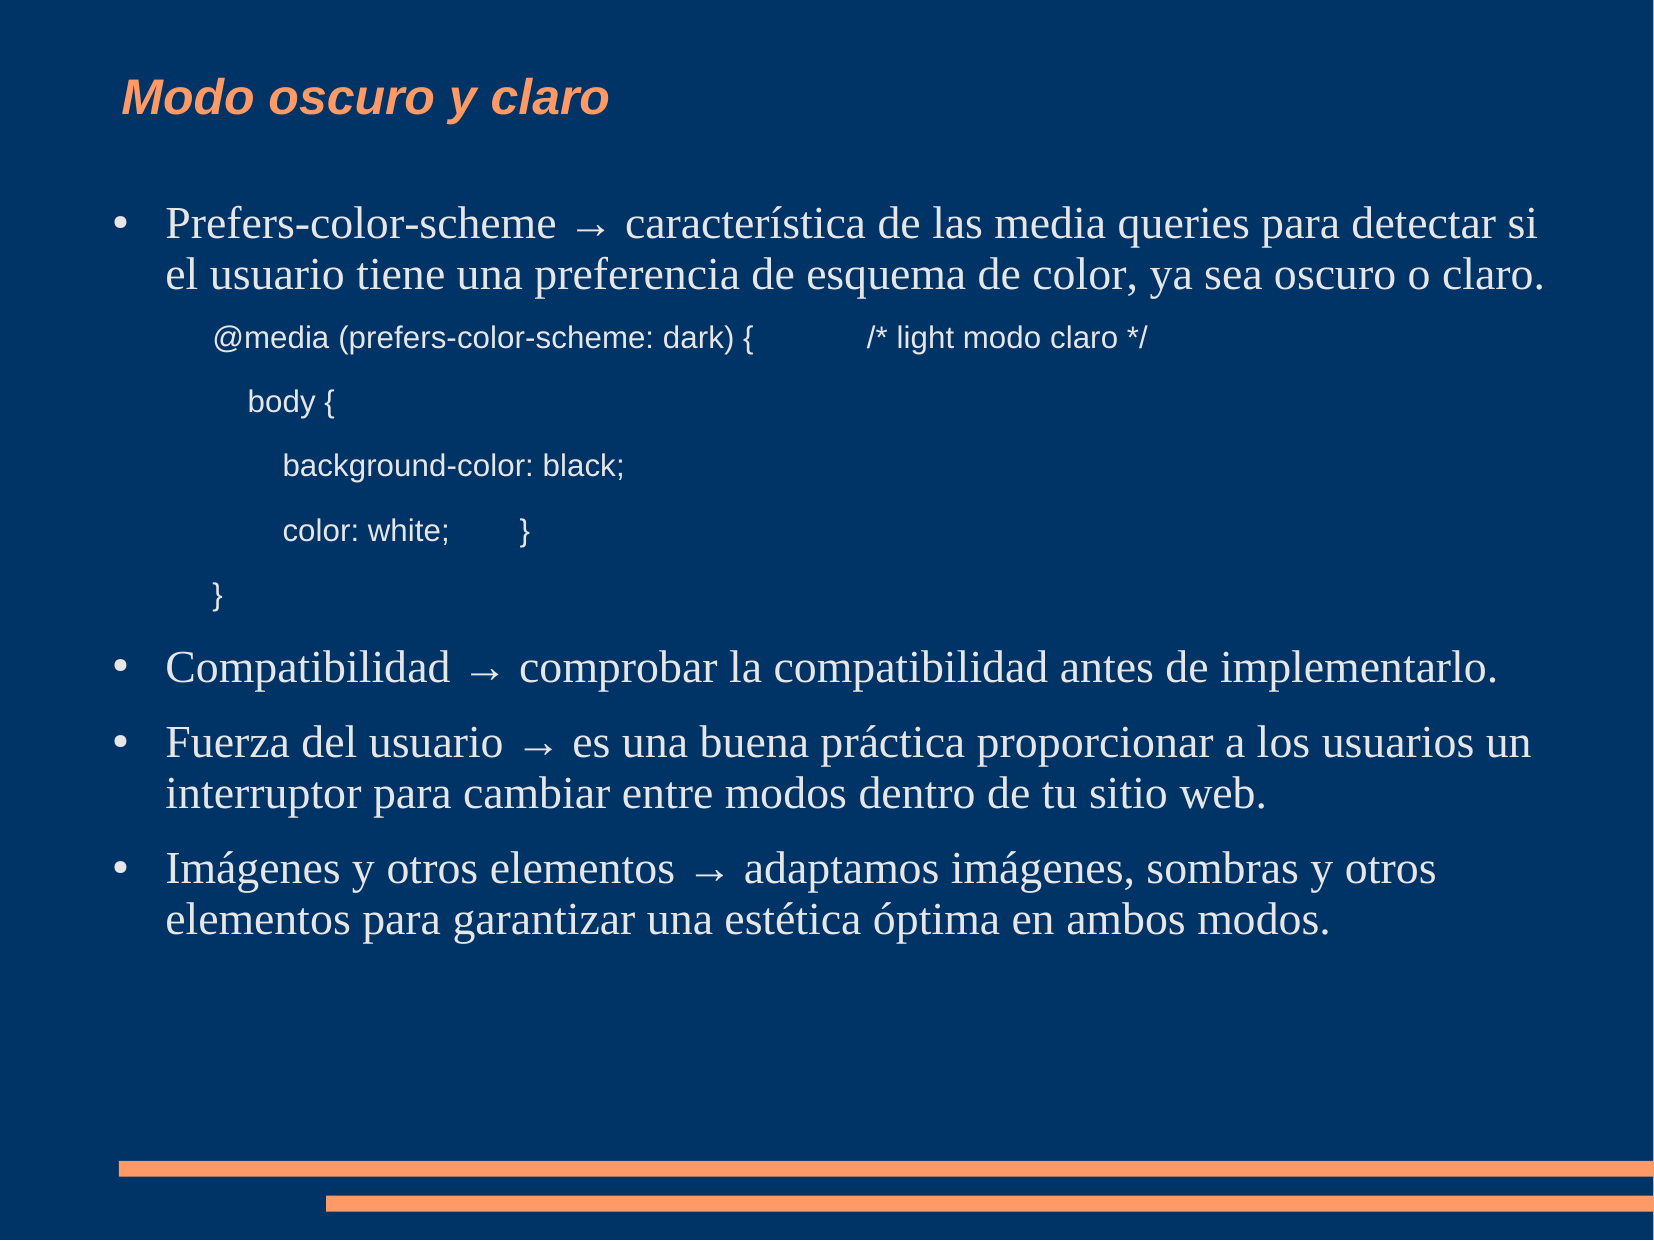

# Modo oscuro y claro
Prefers-color-scheme → característica de las media queries para detectar si el usuario tiene una preferencia de esquema de color, ya sea oscuro o claro.
@media (prefers-color-scheme: dark) { /* light modo claro */
 body {
 background-color: black;
 color: white; }
}
Compatibilidad → comprobar la compatibilidad antes de implementarlo.
Fuerza del usuario → es una buena práctica proporcionar a los usuarios un interruptor para cambiar entre modos dentro de tu sitio web.
Imágenes y otros elementos → adaptamos imágenes, sombras y otros elementos para garantizar una estética óptima en ambos modos.